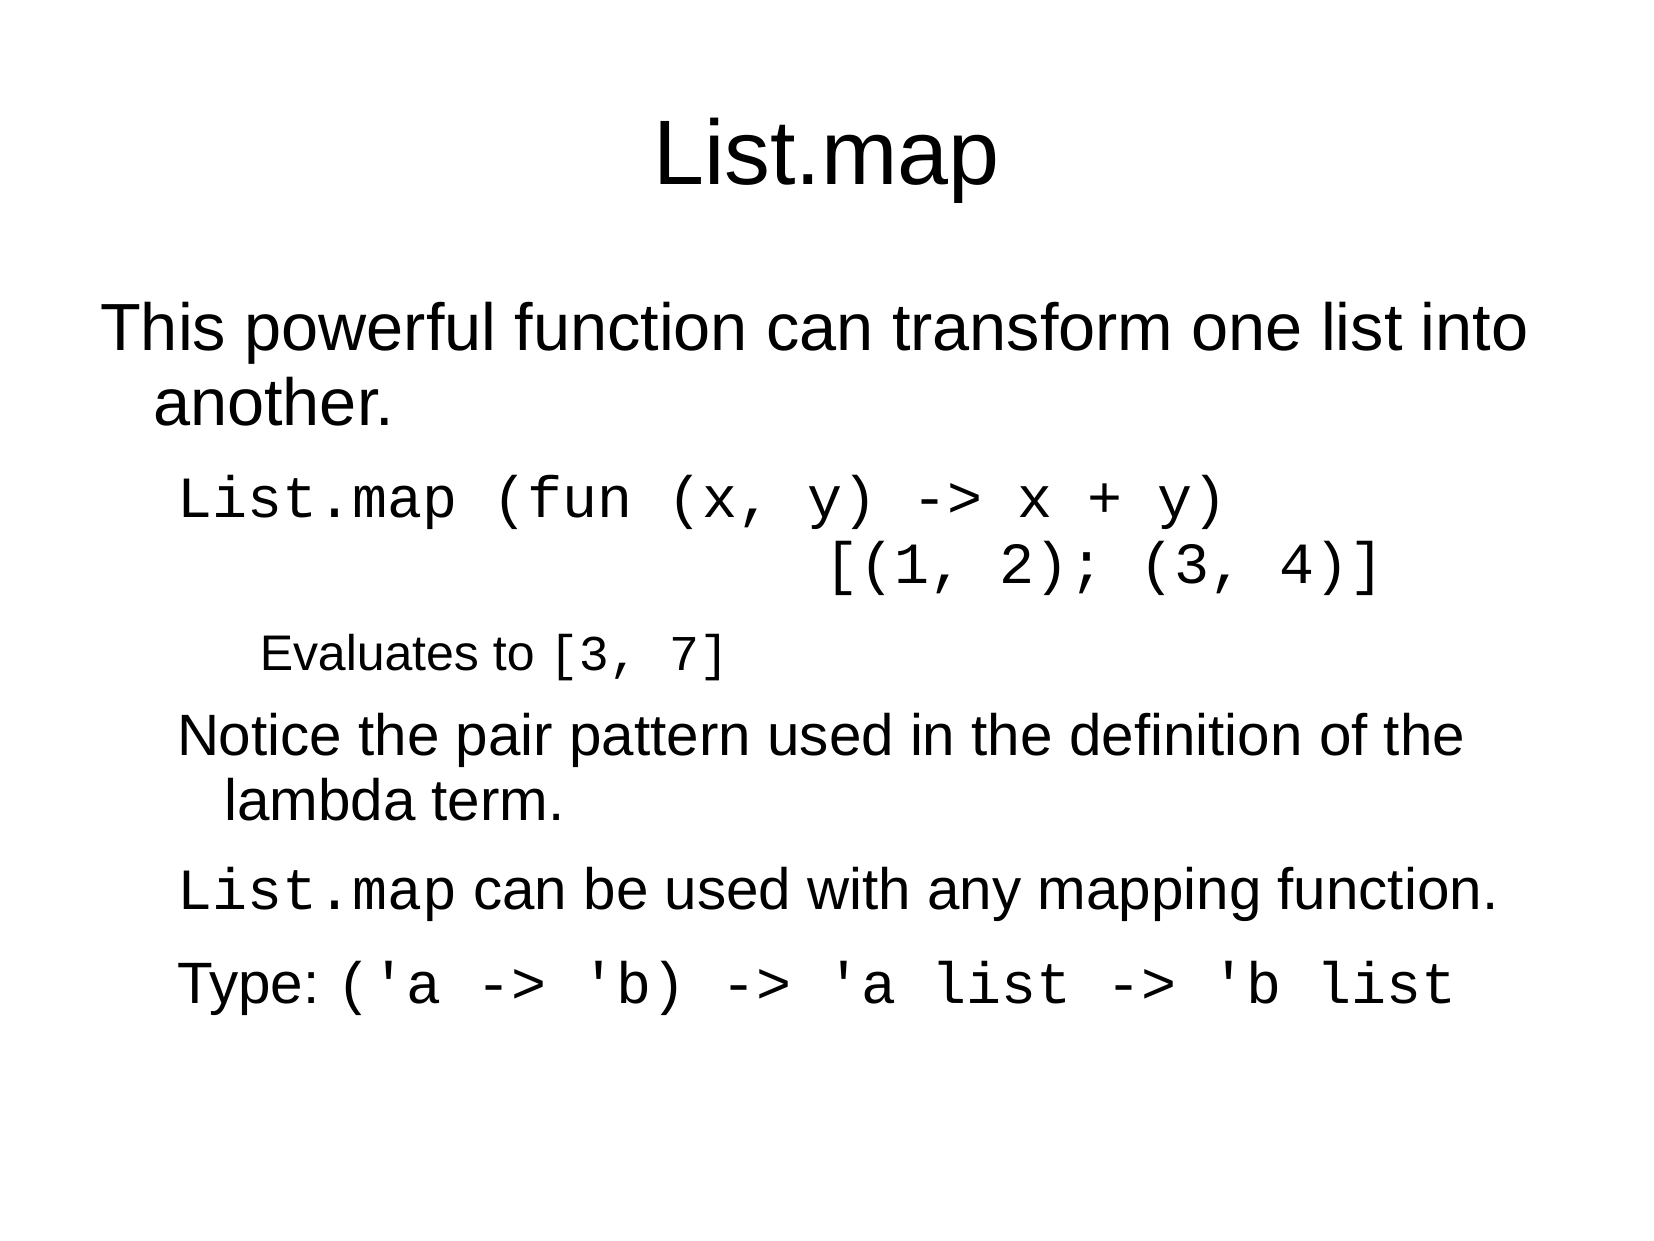

# List.map
This powerful function can transform one list into another.
List.map (fun (x, y) -> x + y)
								[(1, 2); (3, 4)]
Evaluates to [3, 7]
Notice the pair pattern used in the definition of the lambda term.
List.map can be used with any mapping function.
Type: ('a -> 'b) -> 'a list -> 'b list